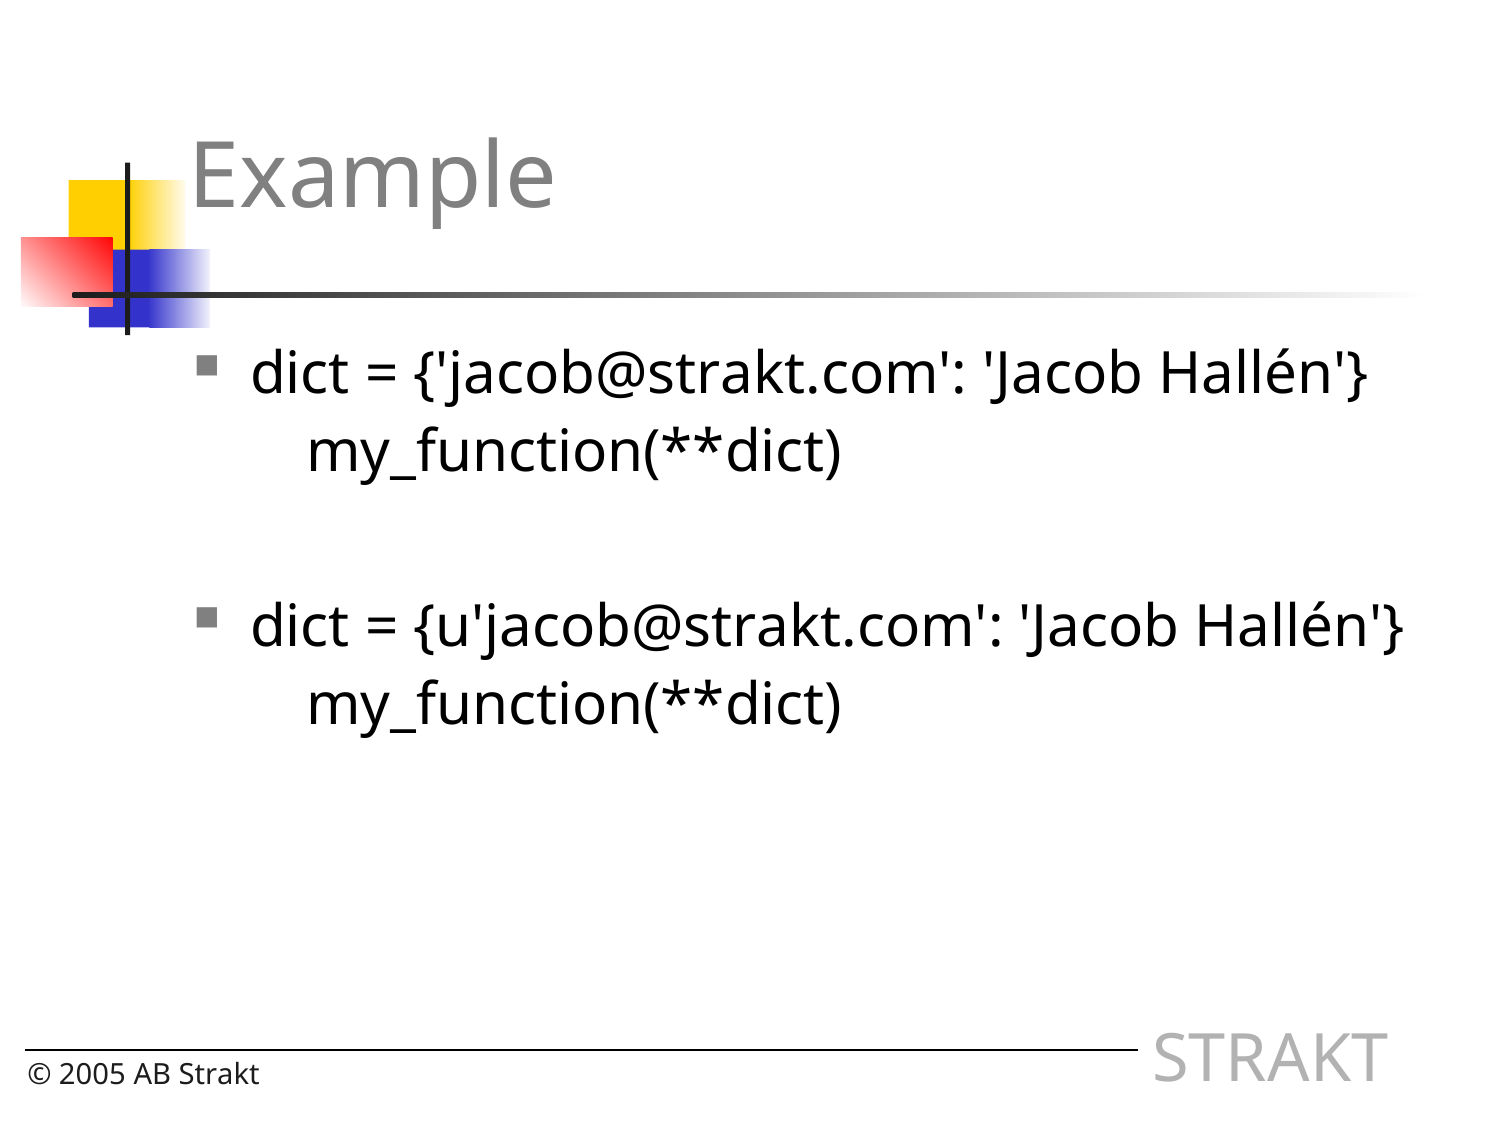

# Example
dict = {'jacob@strakt.com': 'Jacob Hallén'}
my_function(**dict)
dict = {u'jacob@strakt.com': 'Jacob Hallén'}
my_function(**dict)